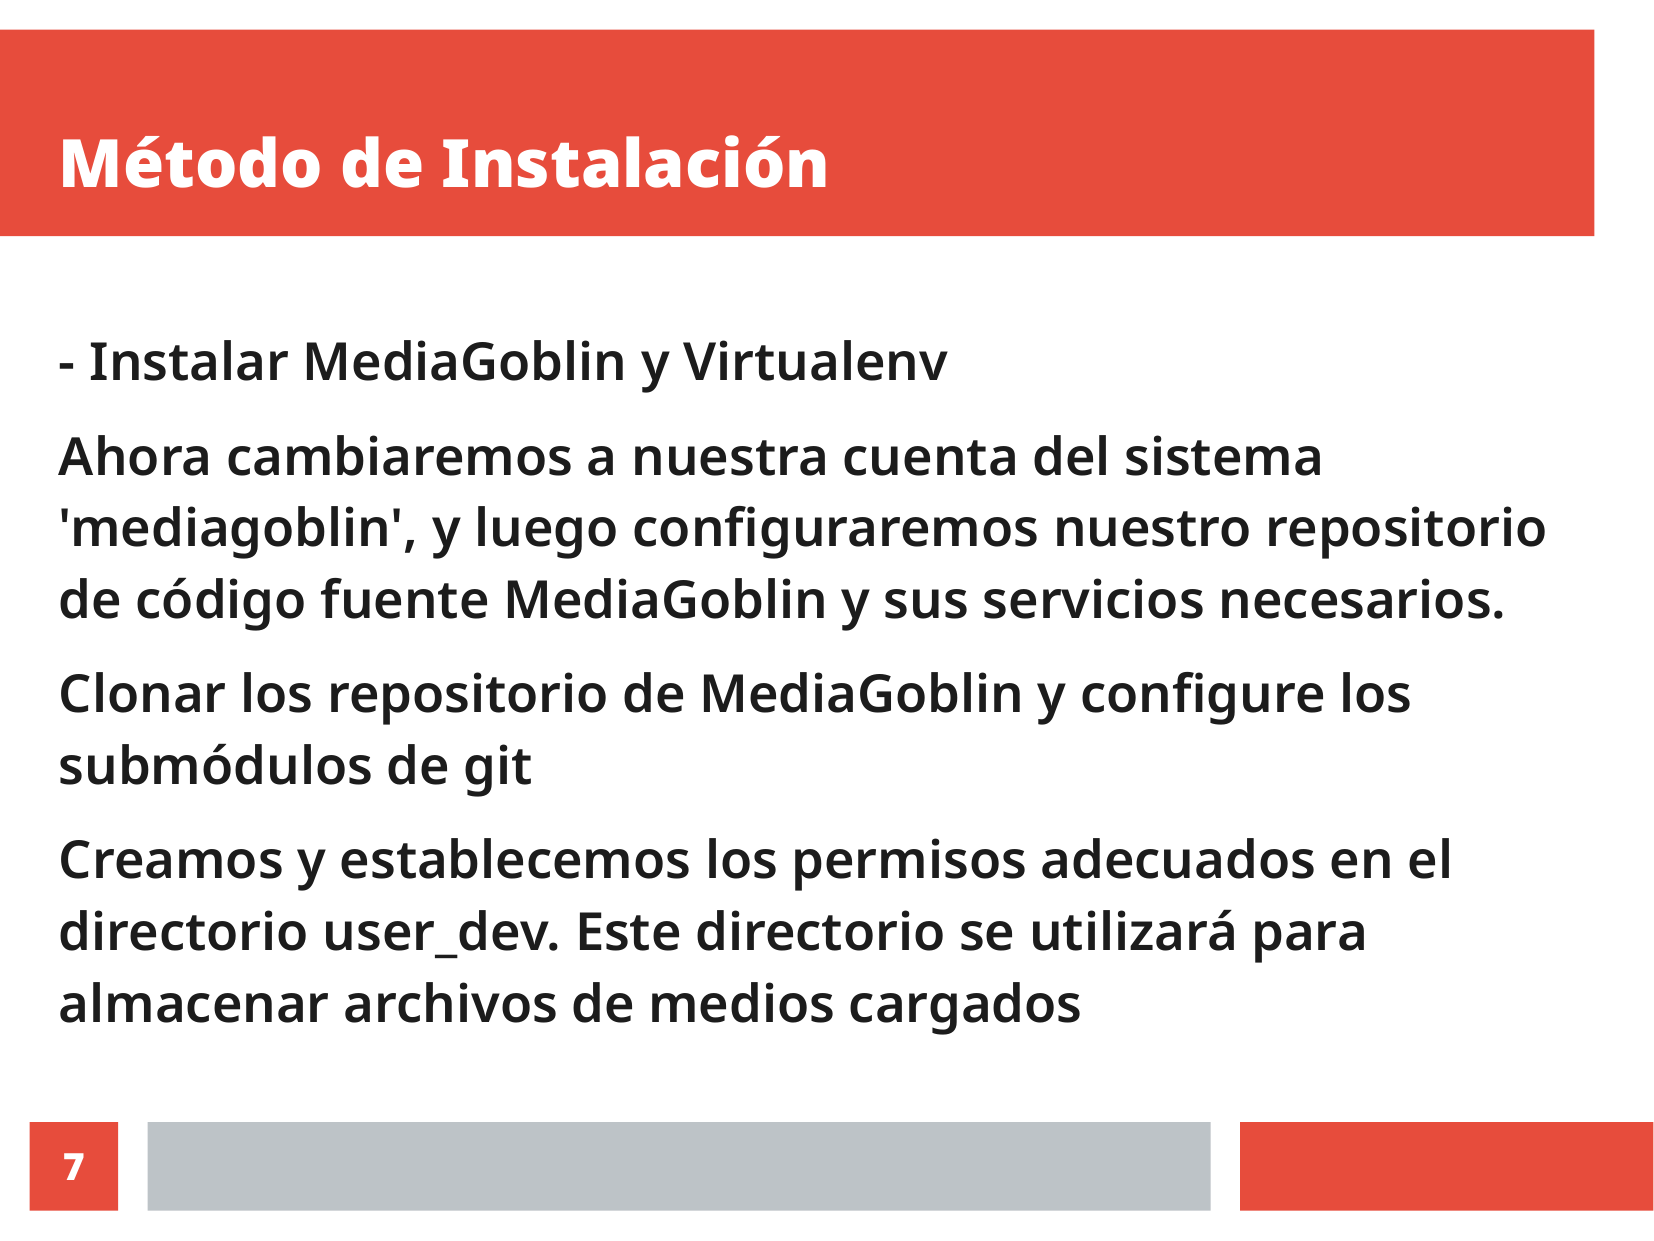

# Método de Instalación
- Instalar MediaGoblin y Virtualenv
Ahora cambiaremos a nuestra cuenta del sistema 'mediagoblin', y luego configuraremos nuestro repositorio de código fuente MediaGoblin y sus servicios necesarios.
Clonar los repositorio de MediaGoblin y configure los submódulos de git
Creamos y establecemos los permisos adecuados en el directorio user_dev. Este directorio se utilizará para almacenar archivos de medios cargados
7